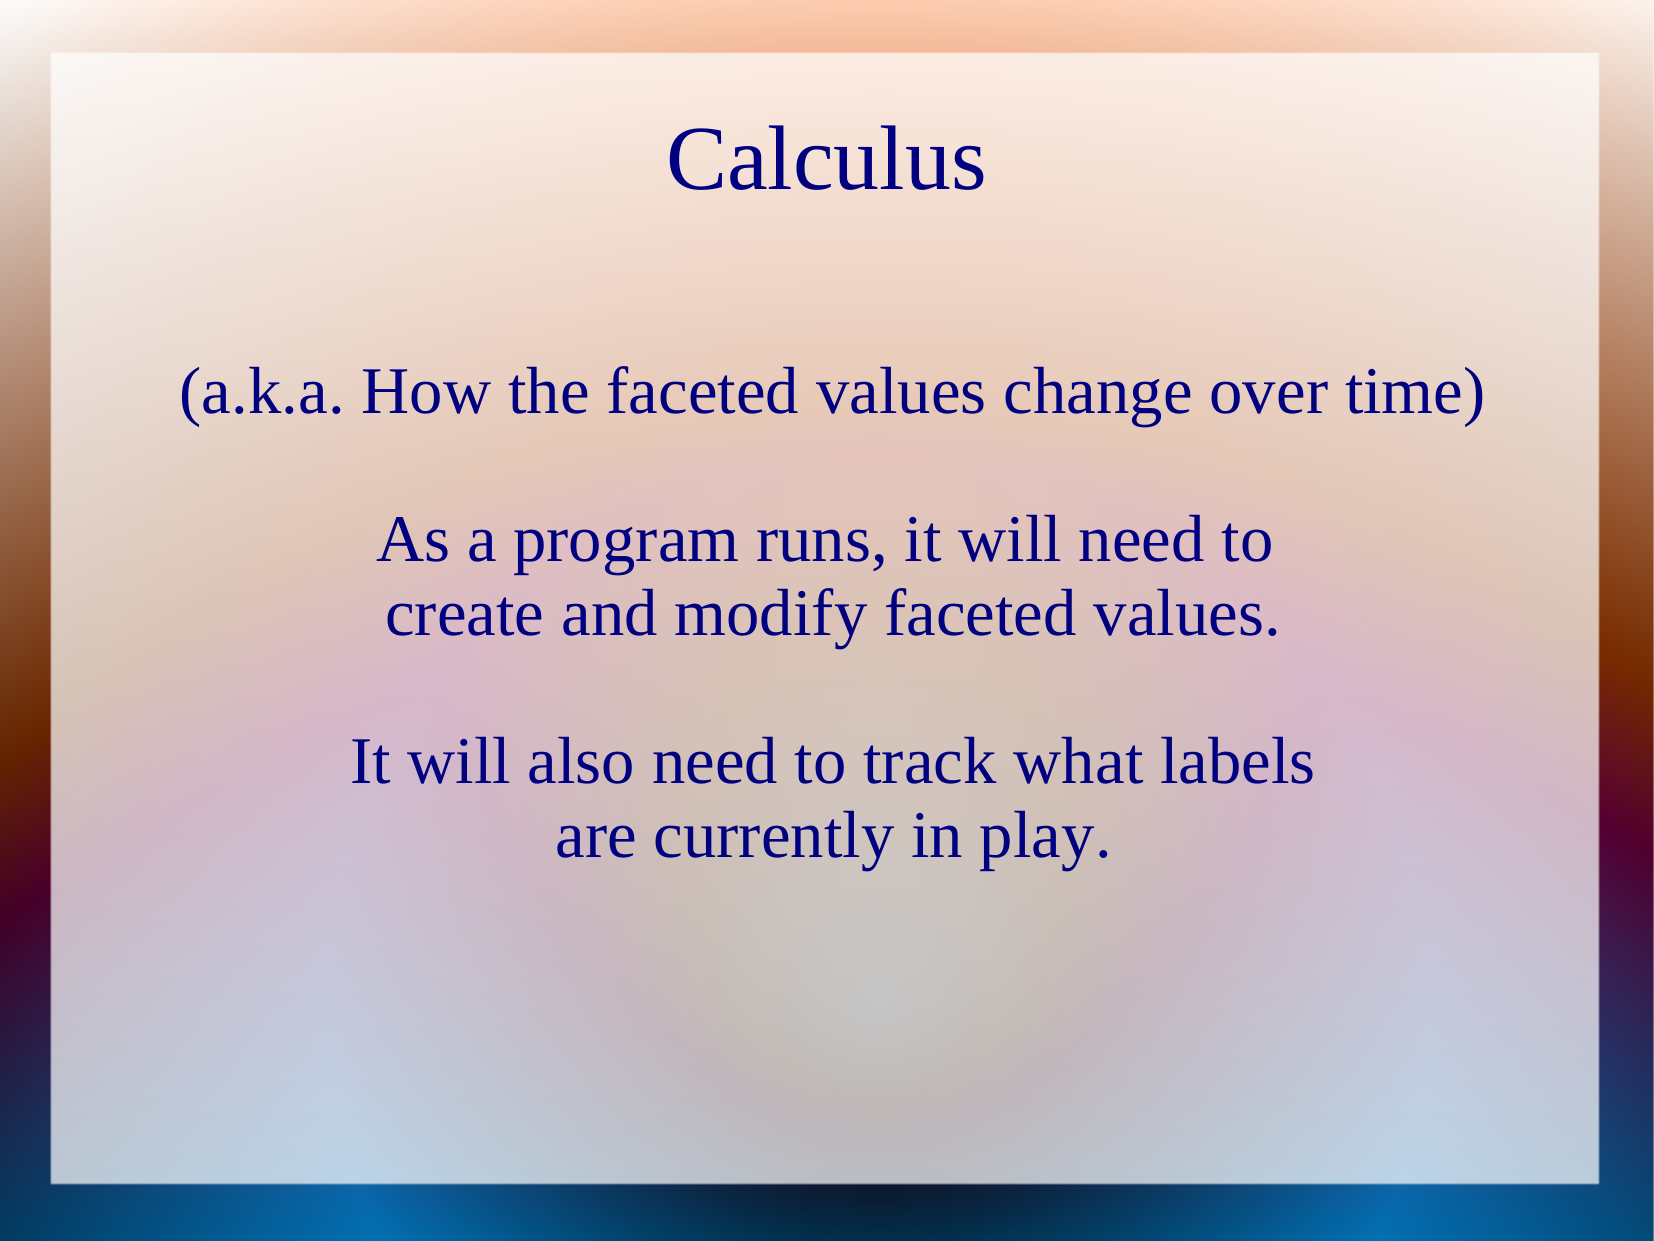

# Calculus
(a.k.a. How the faceted values change over time)
As a program runs, it will need to
create and modify faceted values.
It will also need to track what labels
are currently in play.